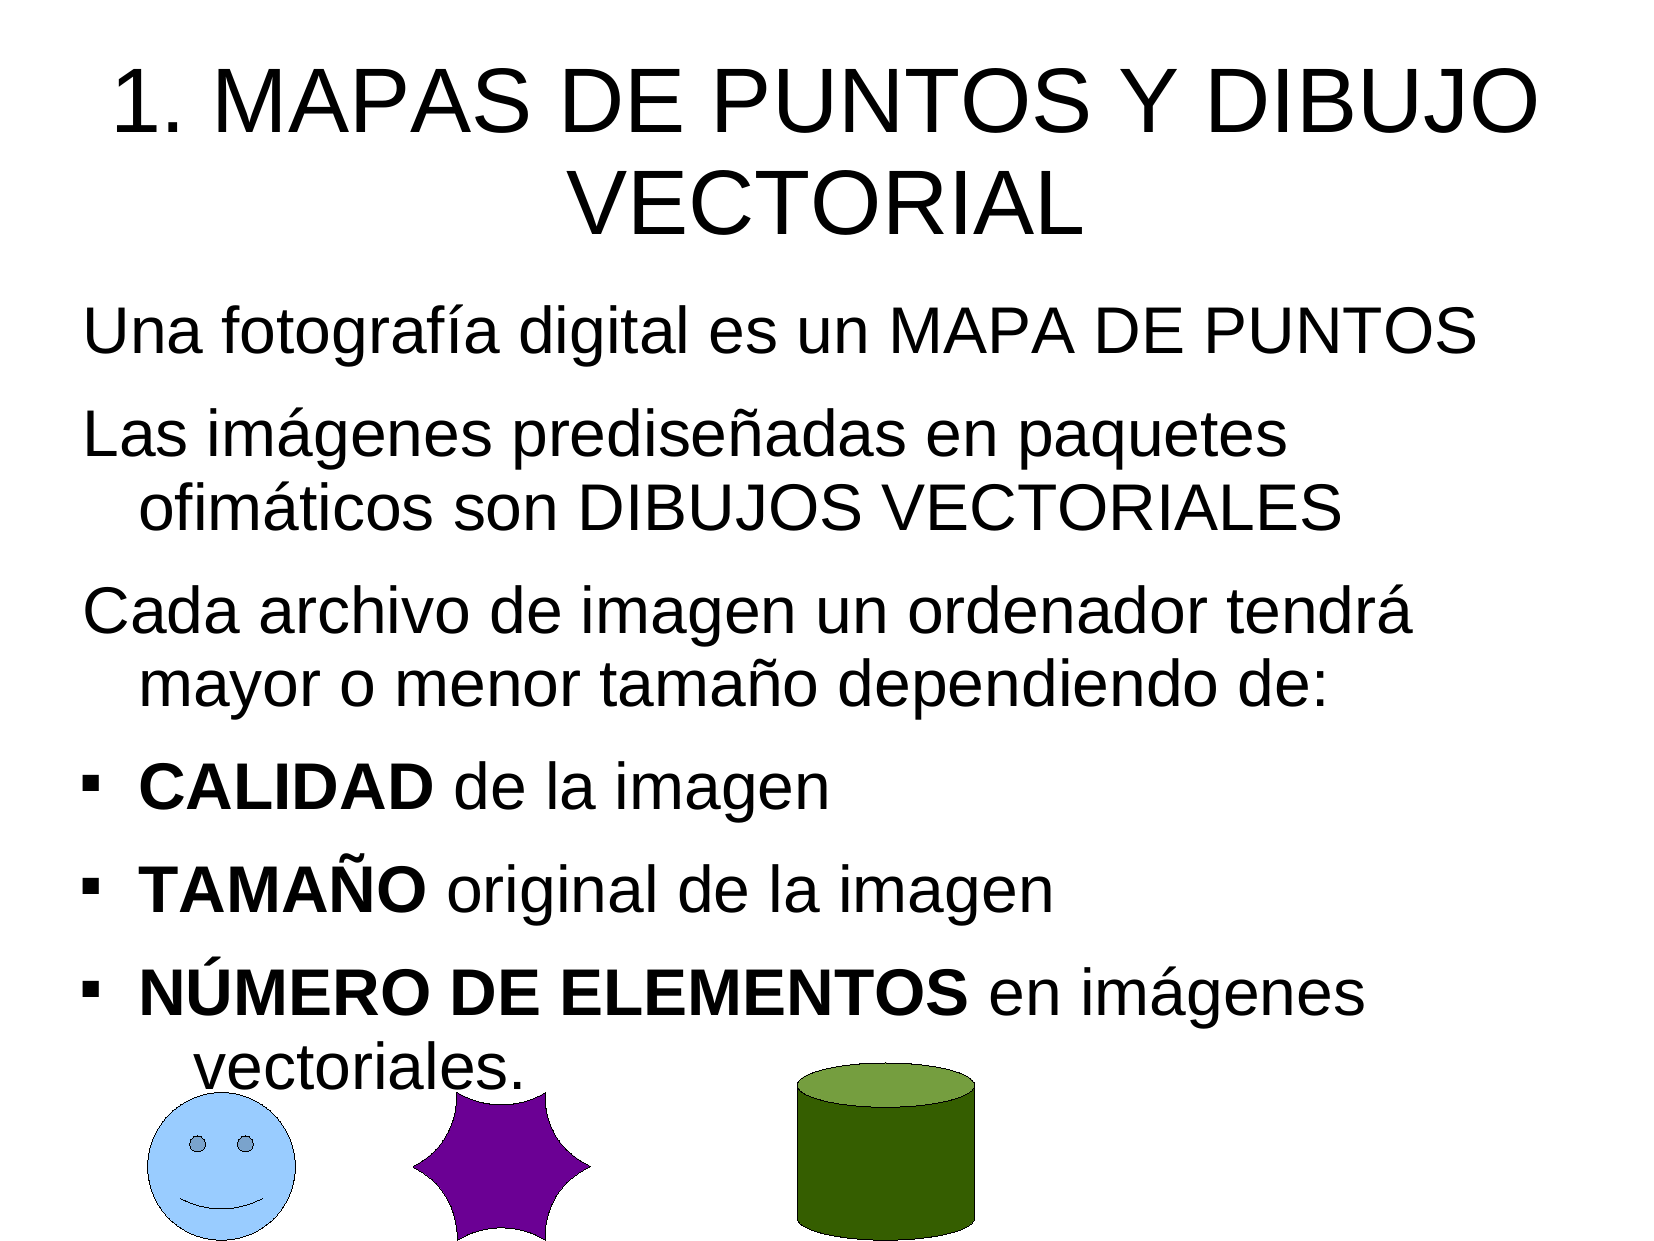

# 1. MAPAS DE PUNTOS Y DIBUJO VECTORIAL
Una fotografía digital es un MAPA DE PUNTOS
Las imágenes prediseñadas en paquetes ofimáticos son DIBUJOS VECTORIALES
Cada archivo de imagen un ordenador tendrá mayor o menor tamaño dependiendo de:
CALIDAD de la imagen
TAMAÑO original de la imagen
NÚMERO DE ELEMENTOS en imágenes vectoriales.